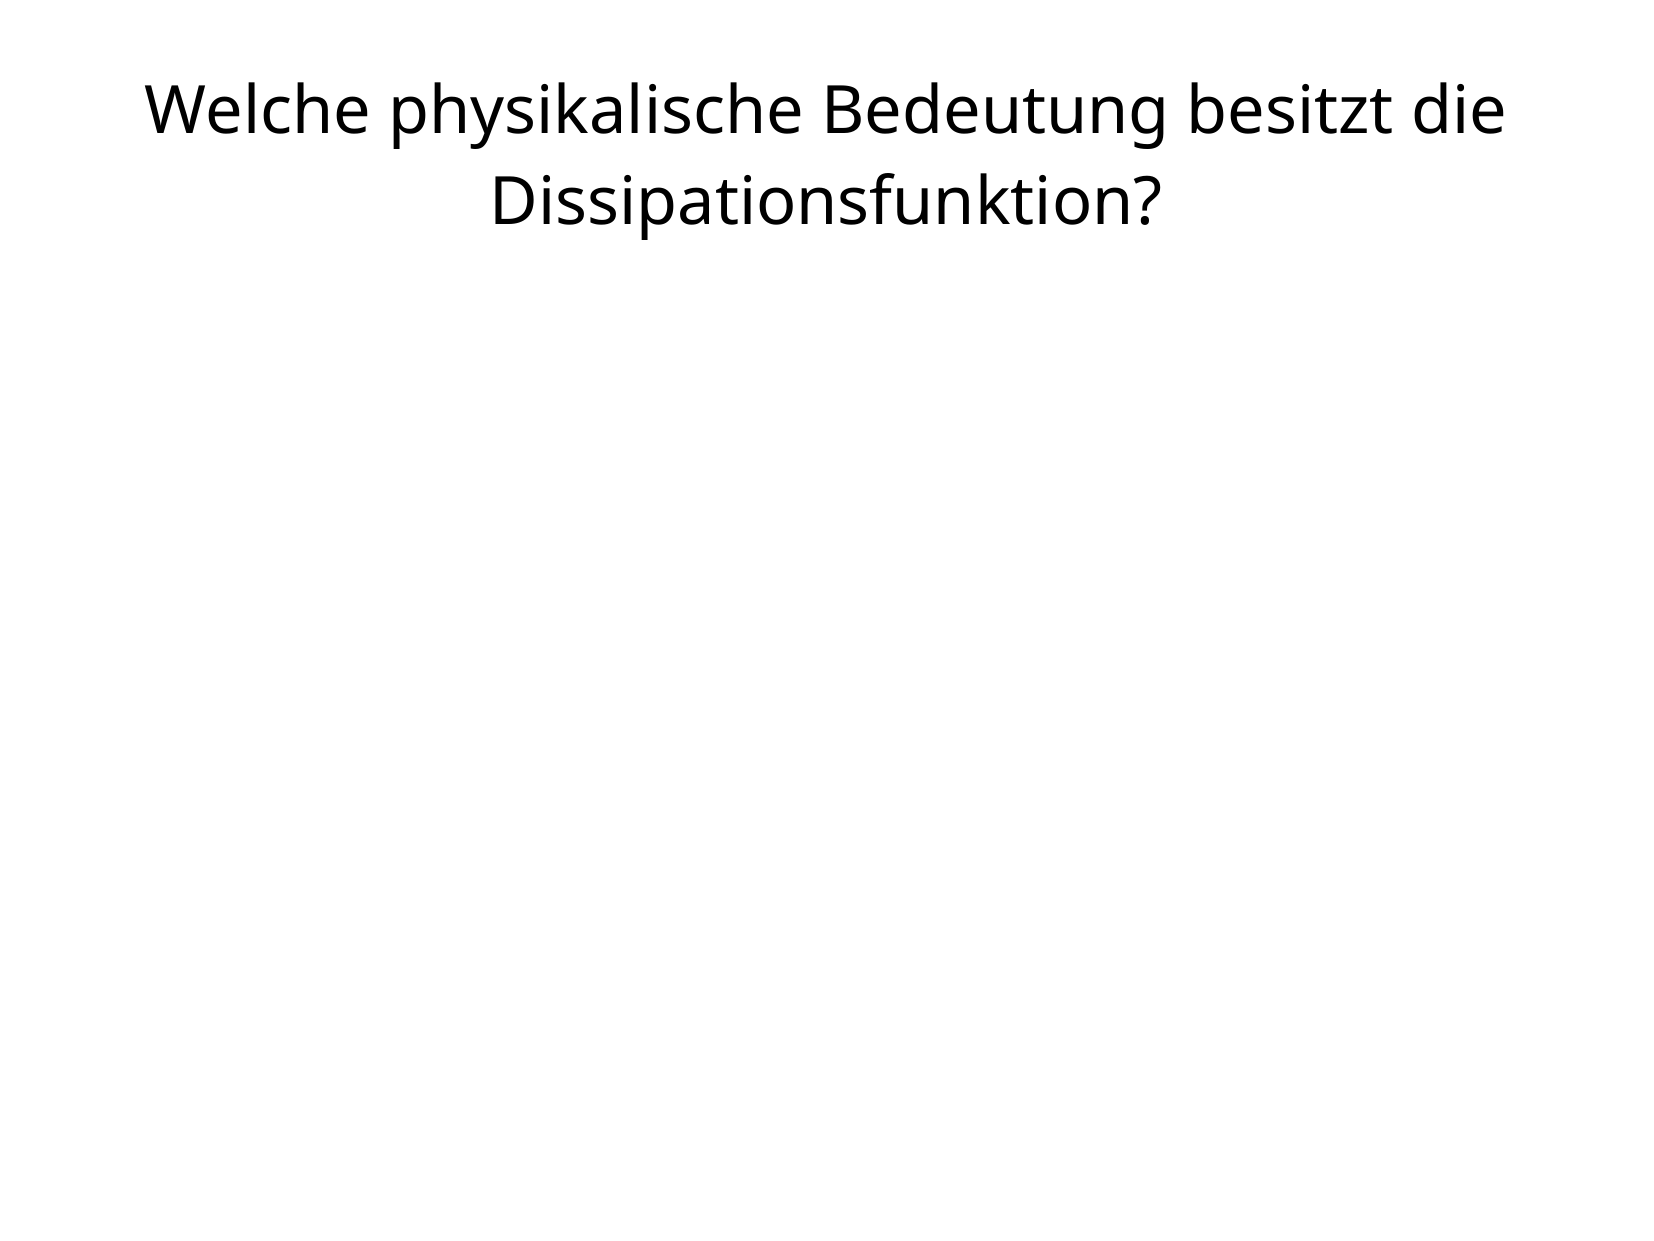

# Welche physikalische Bedeutung besitzt die Dissipationsfunktion?